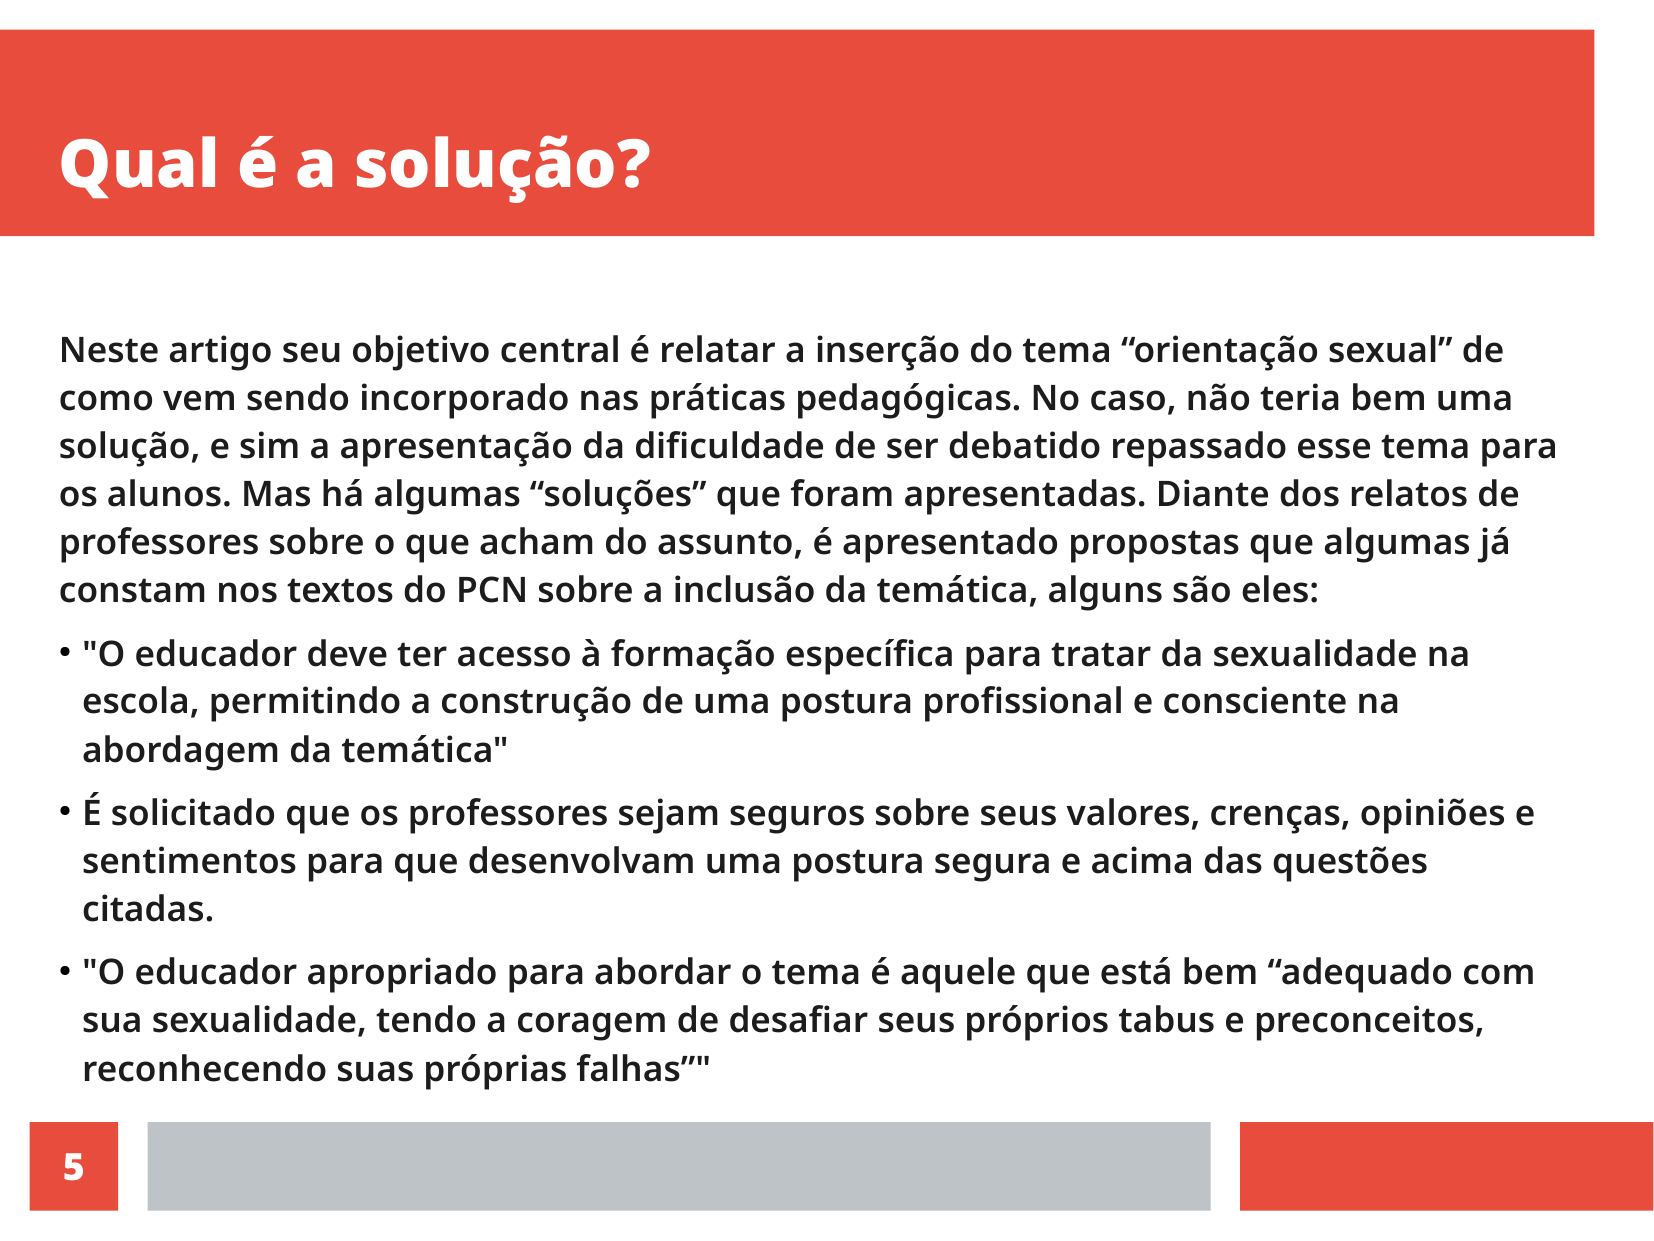

# Qual é a solução?
Neste artigo seu objetivo central é relatar a inserção do tema “orientação sexual” de como vem sendo incorporado nas práticas pedagógicas. No caso, não teria bem uma solução, e sim a apresentação da dificuldade de ser debatido repassado esse tema para os alunos. Mas há algumas “soluções” que foram apresentadas. Diante dos relatos de professores sobre o que acham do assunto, é apresentado propostas que algumas já constam nos textos do PCN sobre a inclusão da temática, alguns são eles:
"O educador deve ter acesso à formação específica para tratar da sexualidade na escola, permitindo a construção de uma postura profissional e consciente na abordagem da temática"
É solicitado que os professores sejam seguros sobre seus valores, crenças, opiniões e sentimentos para que desenvolvam uma postura segura e acima das questões citadas.
"O educador apropriado para abordar o tema é aquele que está bem “adequado com sua sexualidade, tendo a coragem de desafiar seus próprios tabus e preconceitos, reconhecendo suas próprias falhas”"
5